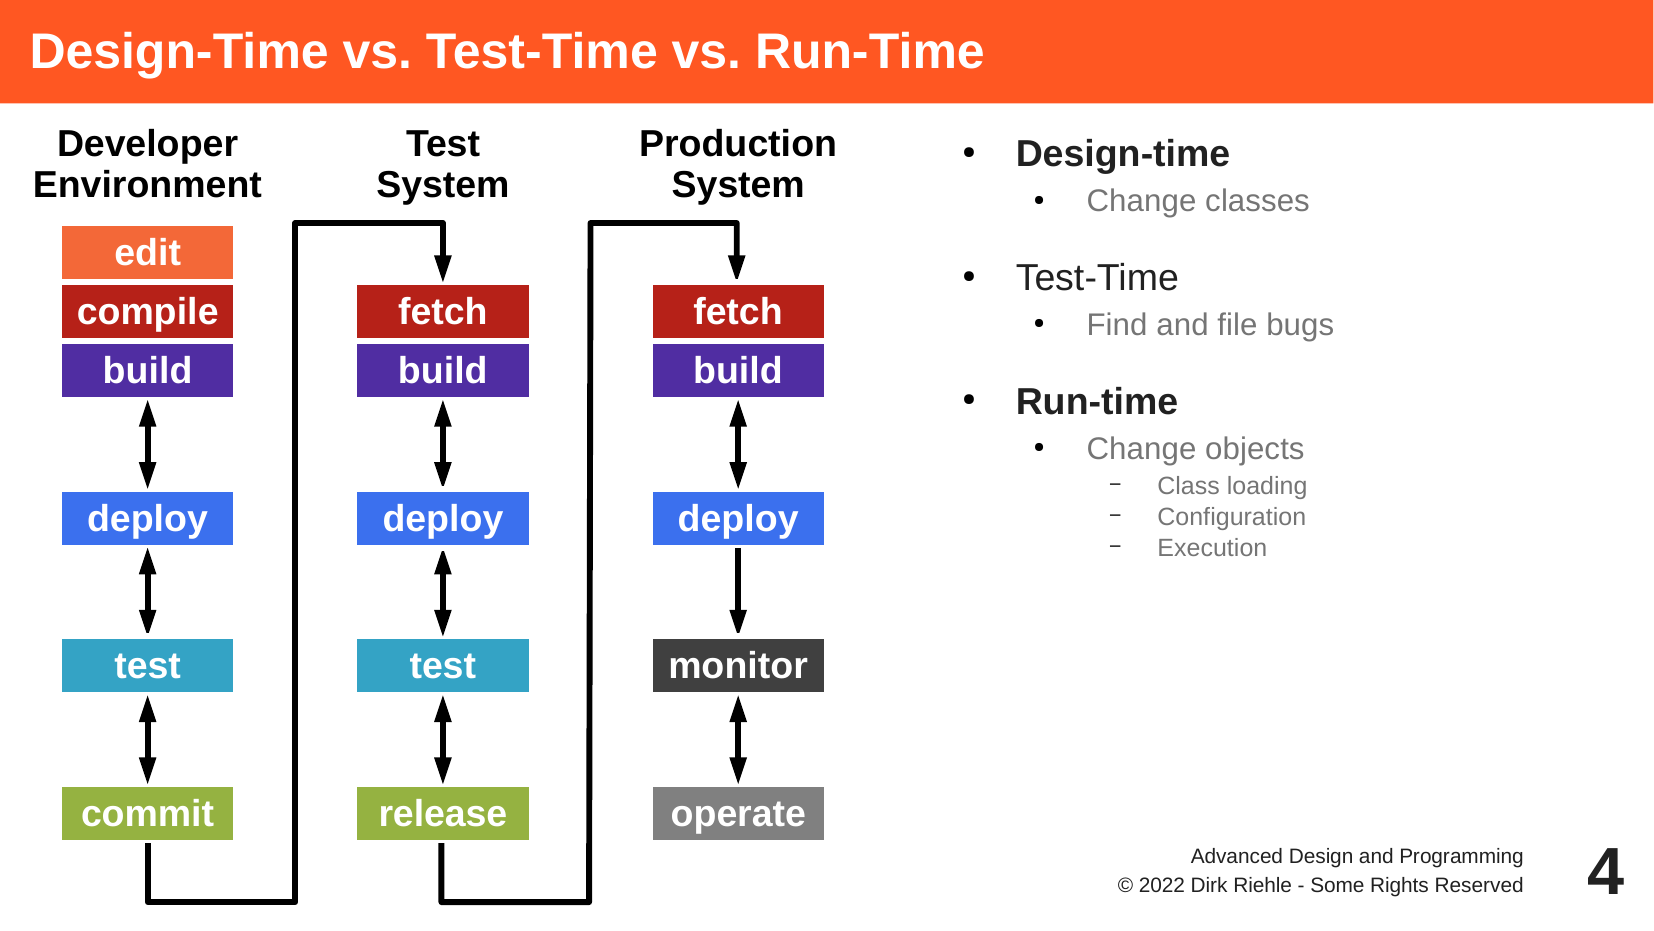

# Design-Time vs. Test-Time vs. Run-Time
Developer
Environment
Test
System
Production
System
edit
compile
fetch
fetch
build
build
build
deploy
deploy
deploy
test
test
monitor
commit
release
operate
Design-time
Change classes
Test-Time
Find and file bugs
Run-time
Change objects
Class loading
Configuration
Execution
Advanced Design and Programming
4
© 2022 Dirk Riehle - Some Rights Reserved